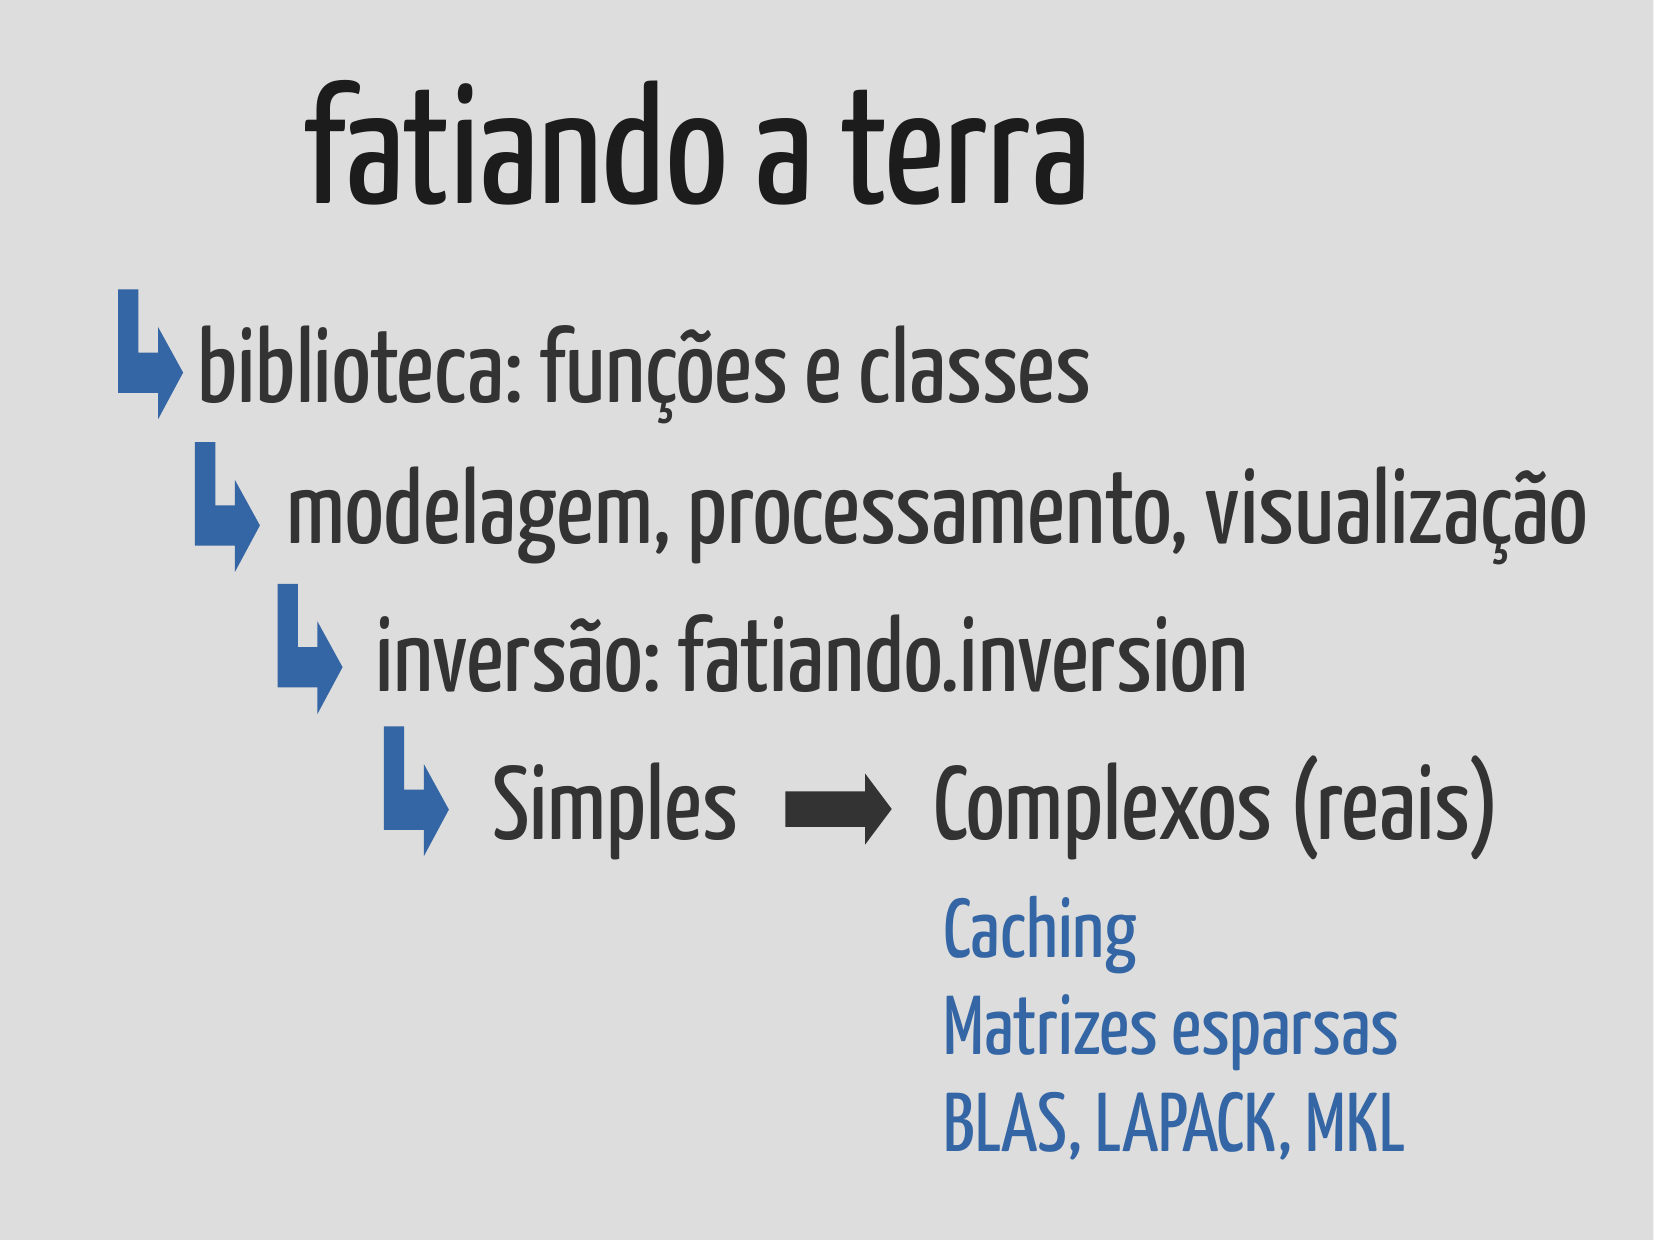

# fatiando a terra
biblioteca: funções e classes
modelagem, processamento, visualização
inversão: fatiando.inversion
Simples Complexos (reais)
Caching
Matrizes esparsas
BLAS, LAPACK, MKL